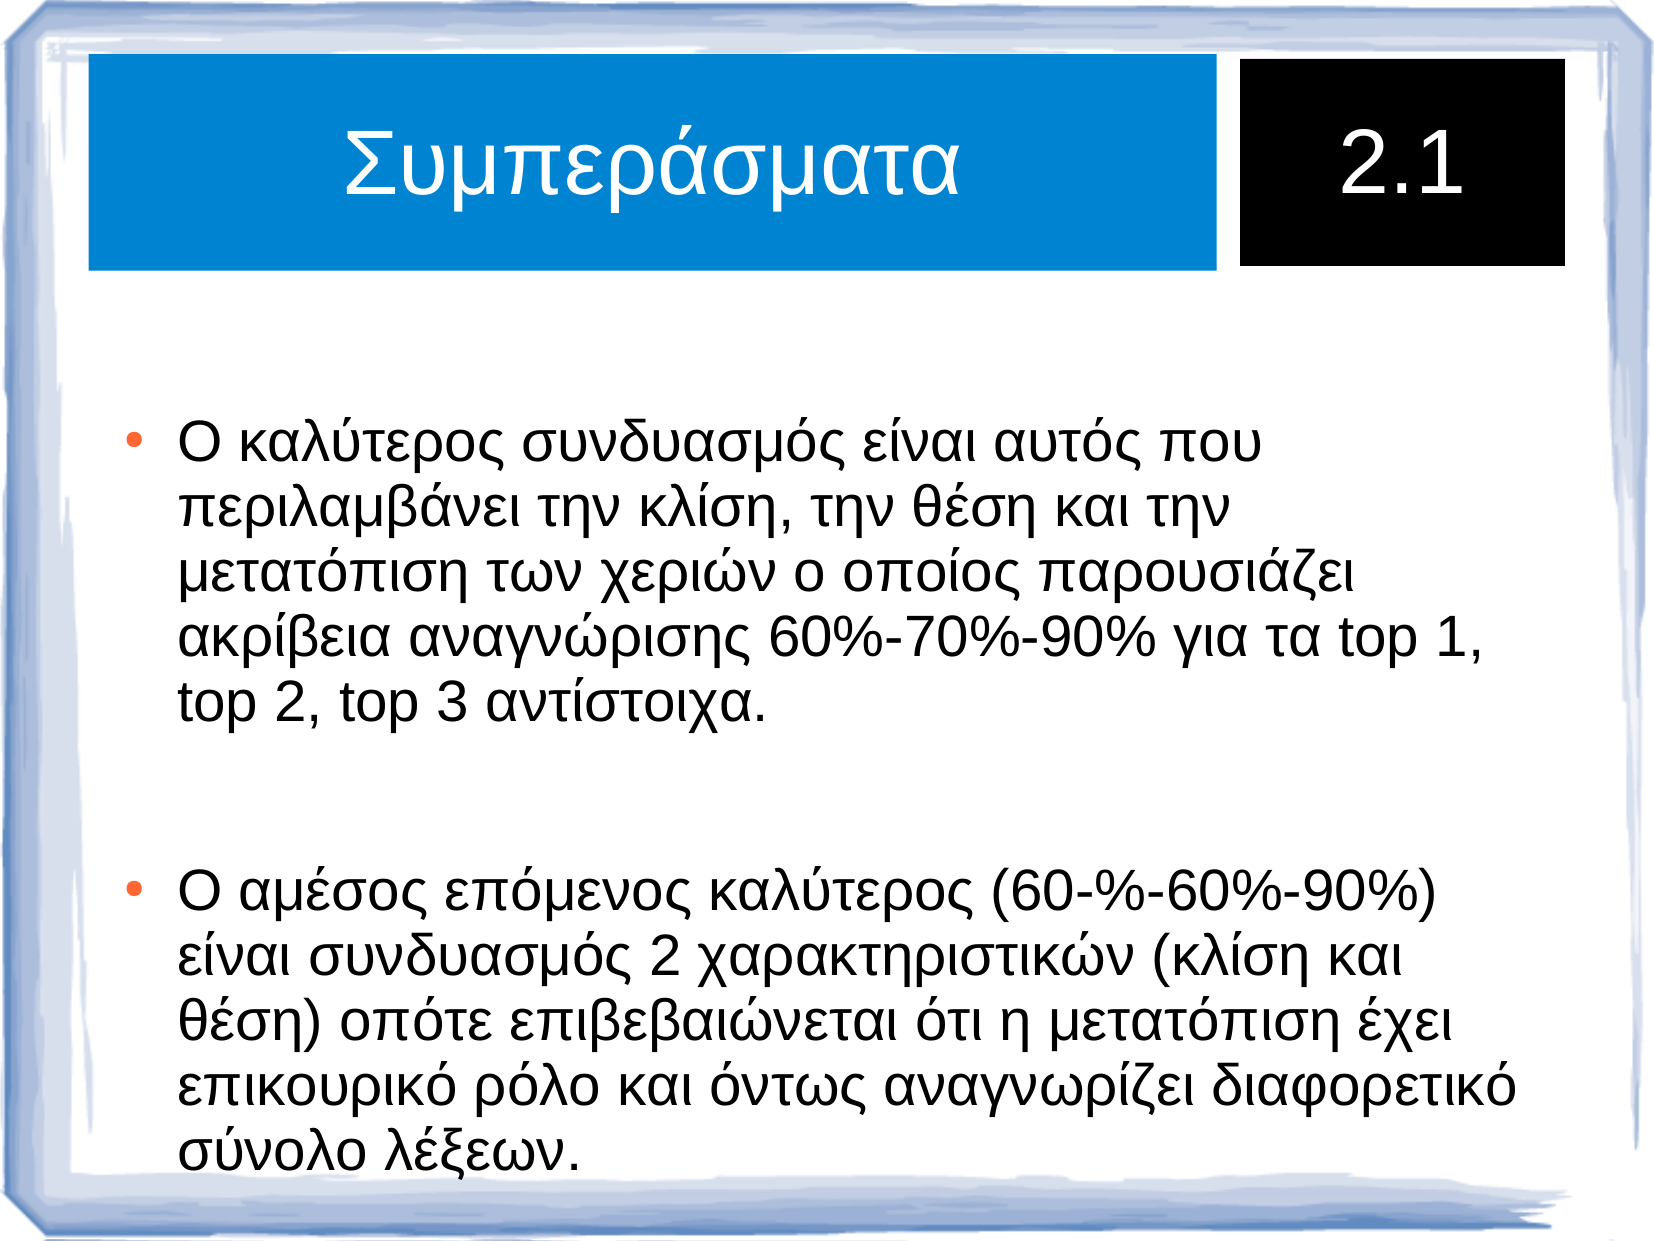

Συμπεράσματα
2.1
# Ο καλύτερος συνδυασμός είναι αυτός που περιλαμβάνει την κλίση, την θέση και την μετατόπιση των χεριών ο οποίος παρουσιάζει ακρίβεια αναγνώρισης 60%-70%-90% για τα top 1, top 2, top 3 αντίστοιχα.
Ο αμέσος επόμενος καλύτερος (60-%-60%-90%) είναι συνδυασμός 2 χαρακτηριστικών (κλίση και θέση) οπότε επιβεβαιώνεται ότι η μετατόπιση έχει επικουρικό ρόλο και όντως αναγνωρίζει διαφορετικό σύνολο λέξεων.